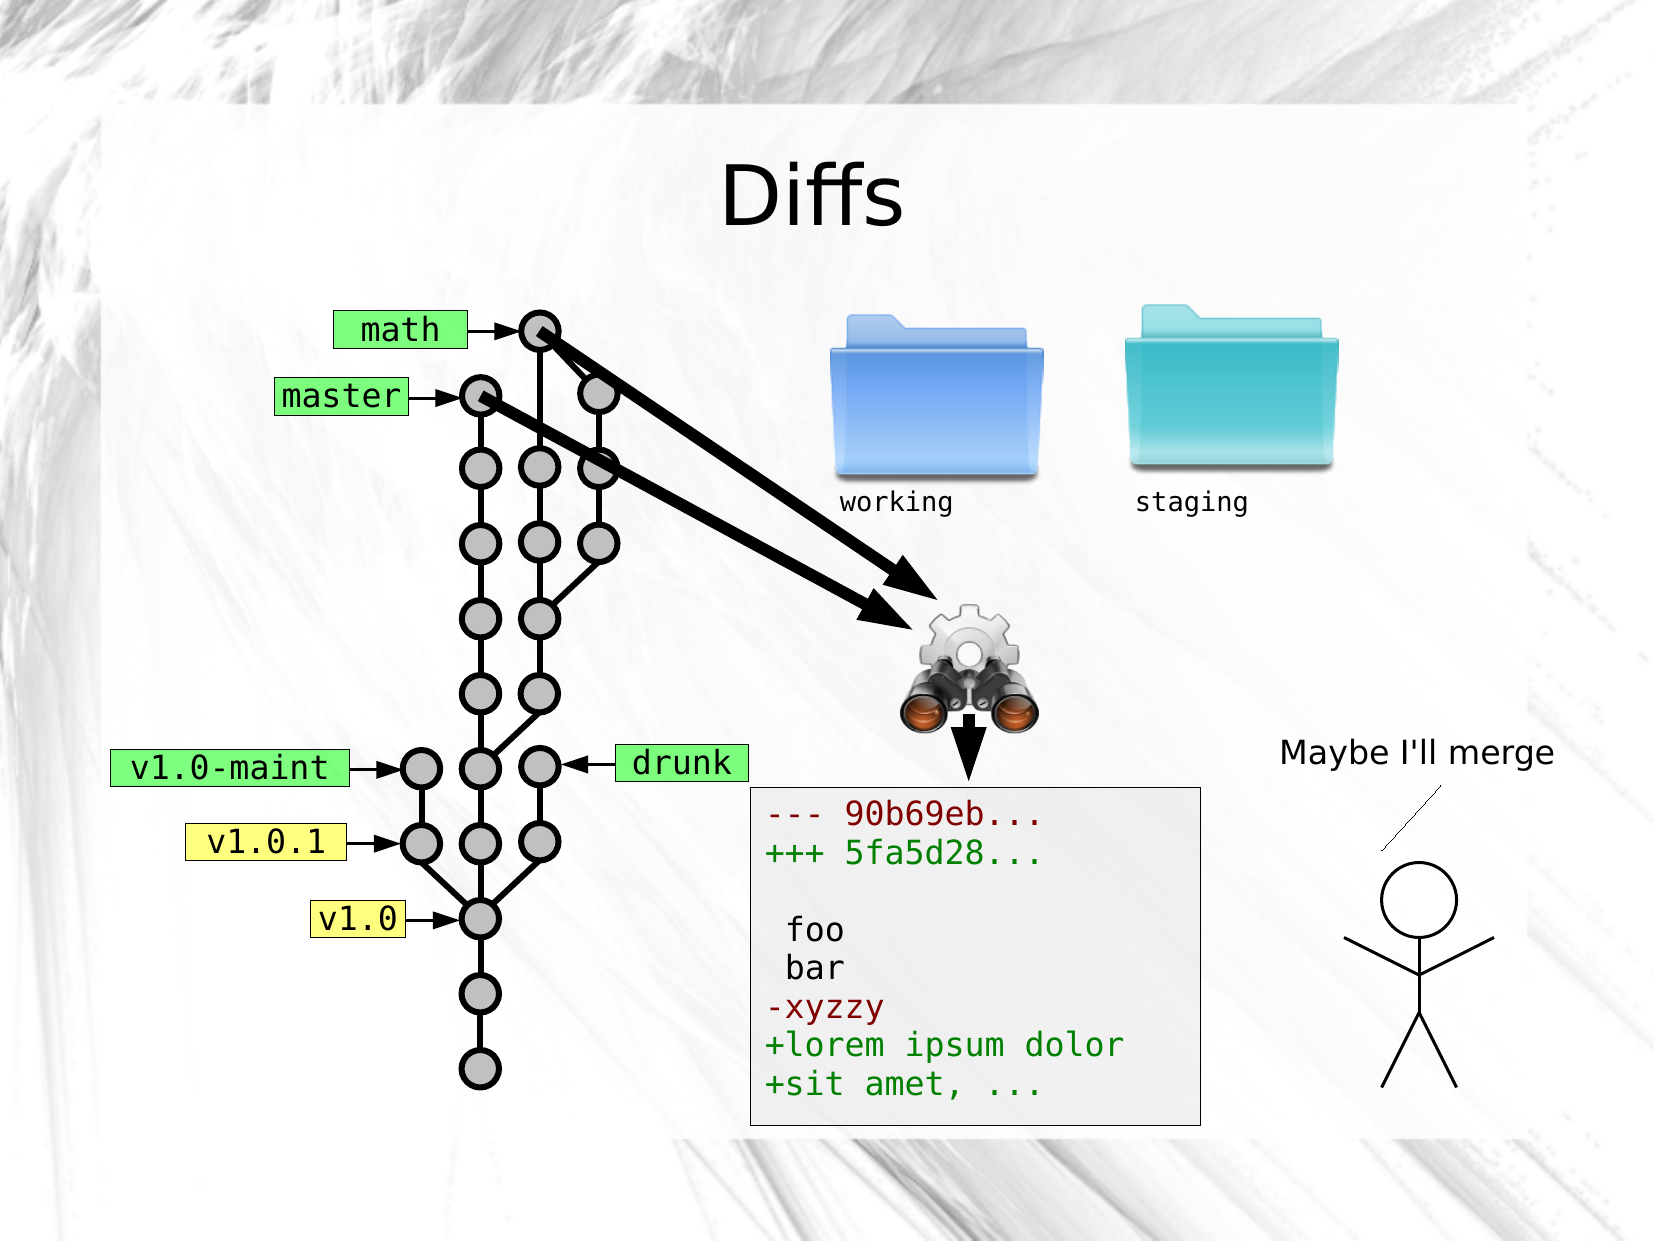

# Diffs
working
staging
math
master
Maybe I'll merge
drunk
v1.0-maint
--- 90b69eb...
+++ 5fa5d28...
 foo
 bar
-xyzzy
+lorem ipsum dolor
+sit amet, ...
v1.0.1
v1.0